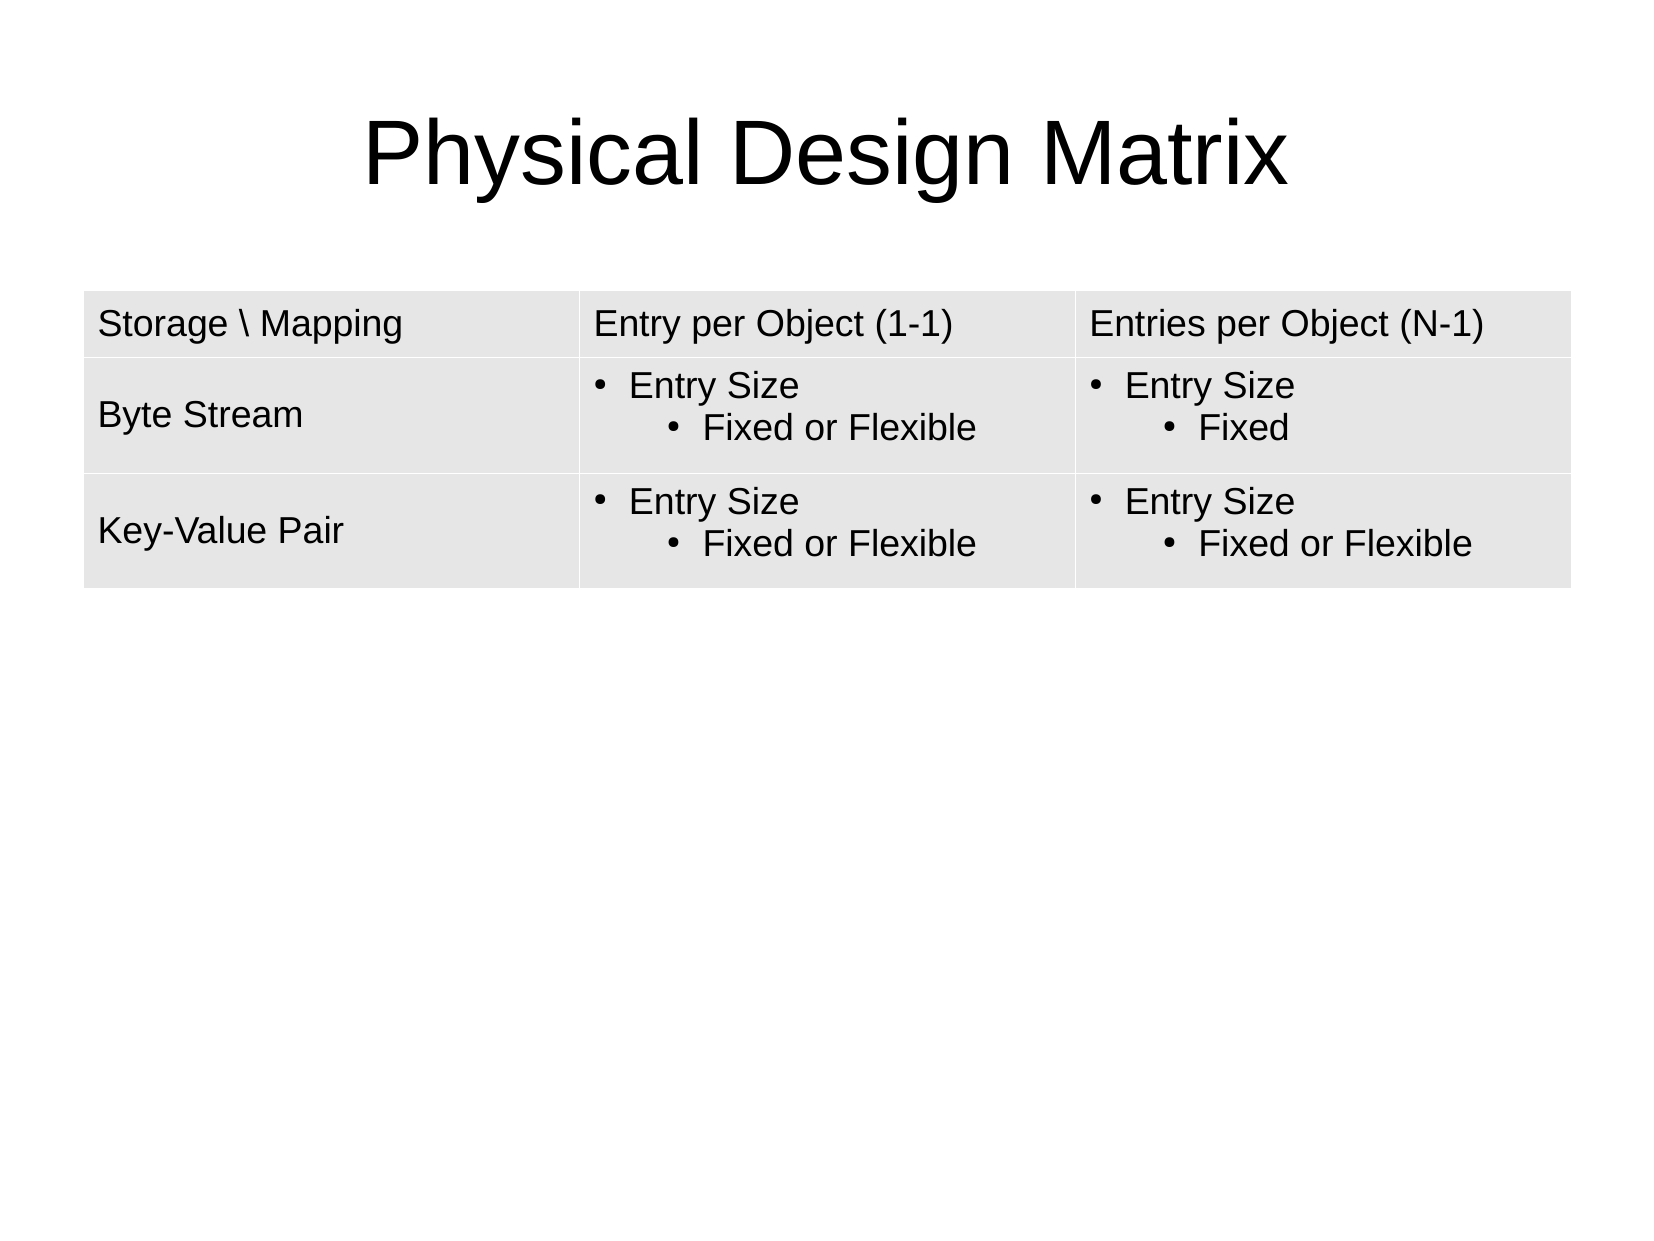

# Physical Design Matrix
| Storage \ Mapping | Entry per Object (1-1) | Entries per Object (N-1) |
| --- | --- | --- |
| Byte Stream | Entry Size Fixed or Flexible | Entry Size Fixed |
| Key-Value Pair | Entry Size Fixed or Flexible | Entry Size Fixed or Flexible |